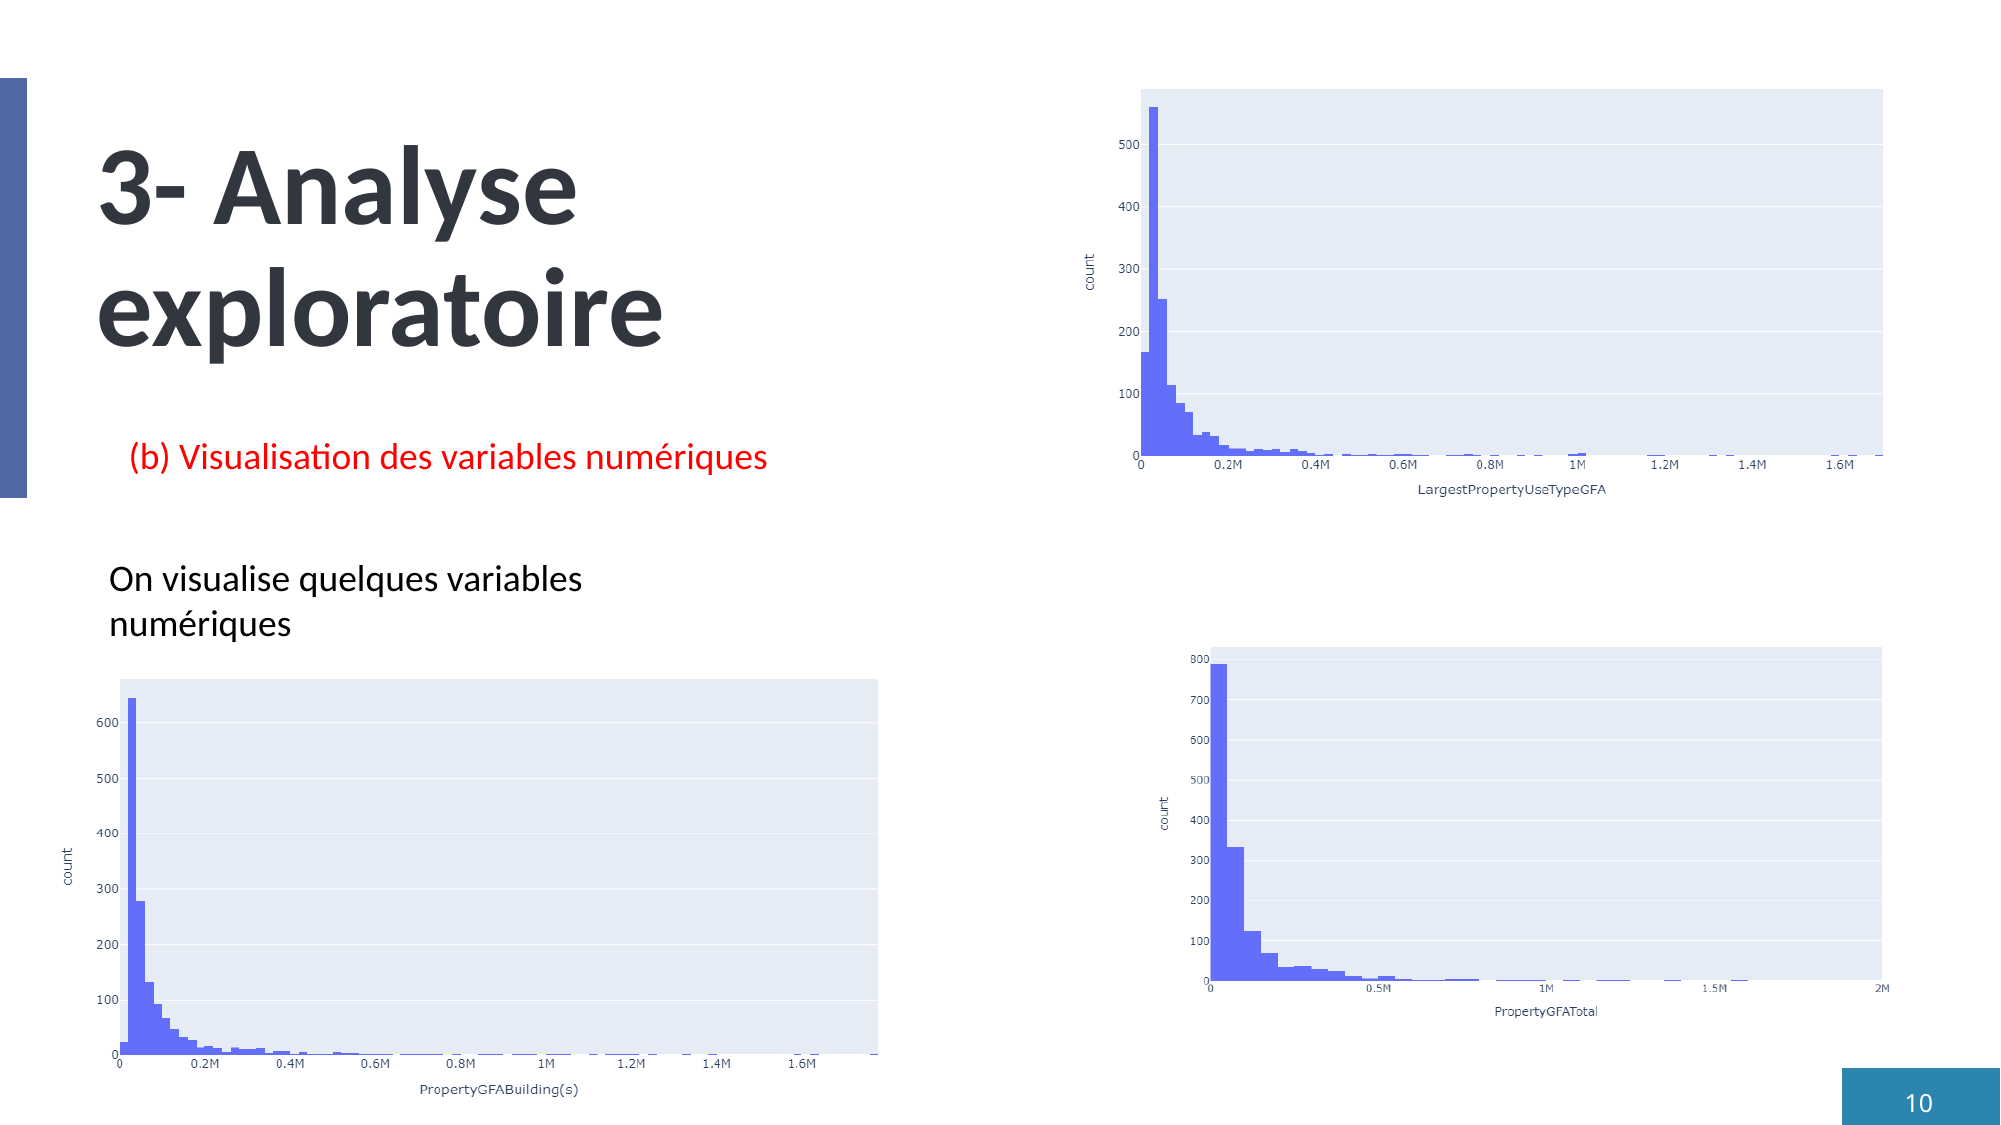

# 3- Analyse exploratoire
(b) Visualisation des variables numériques
On visualise quelques variables numériques